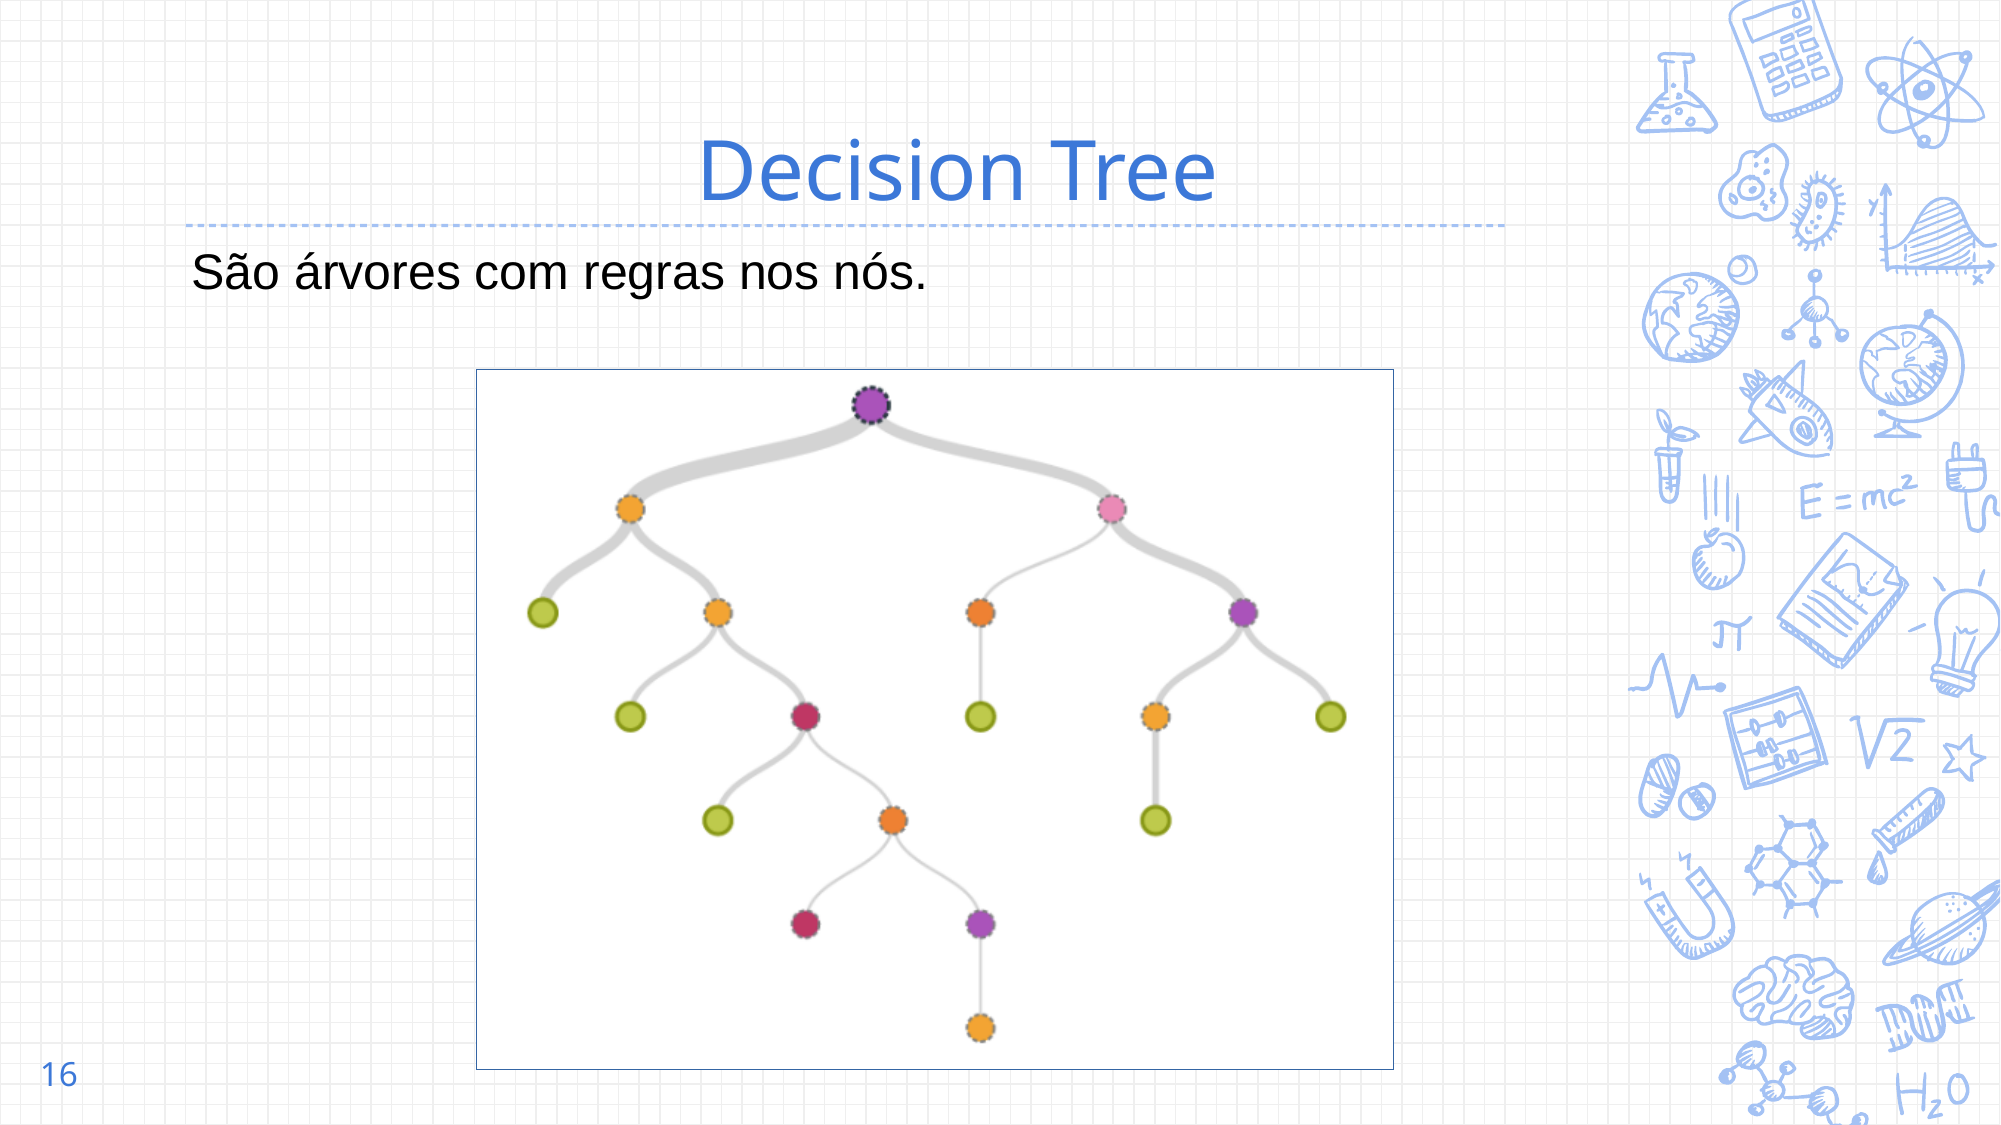

Decision Tree
São árvores com regras nos nós.